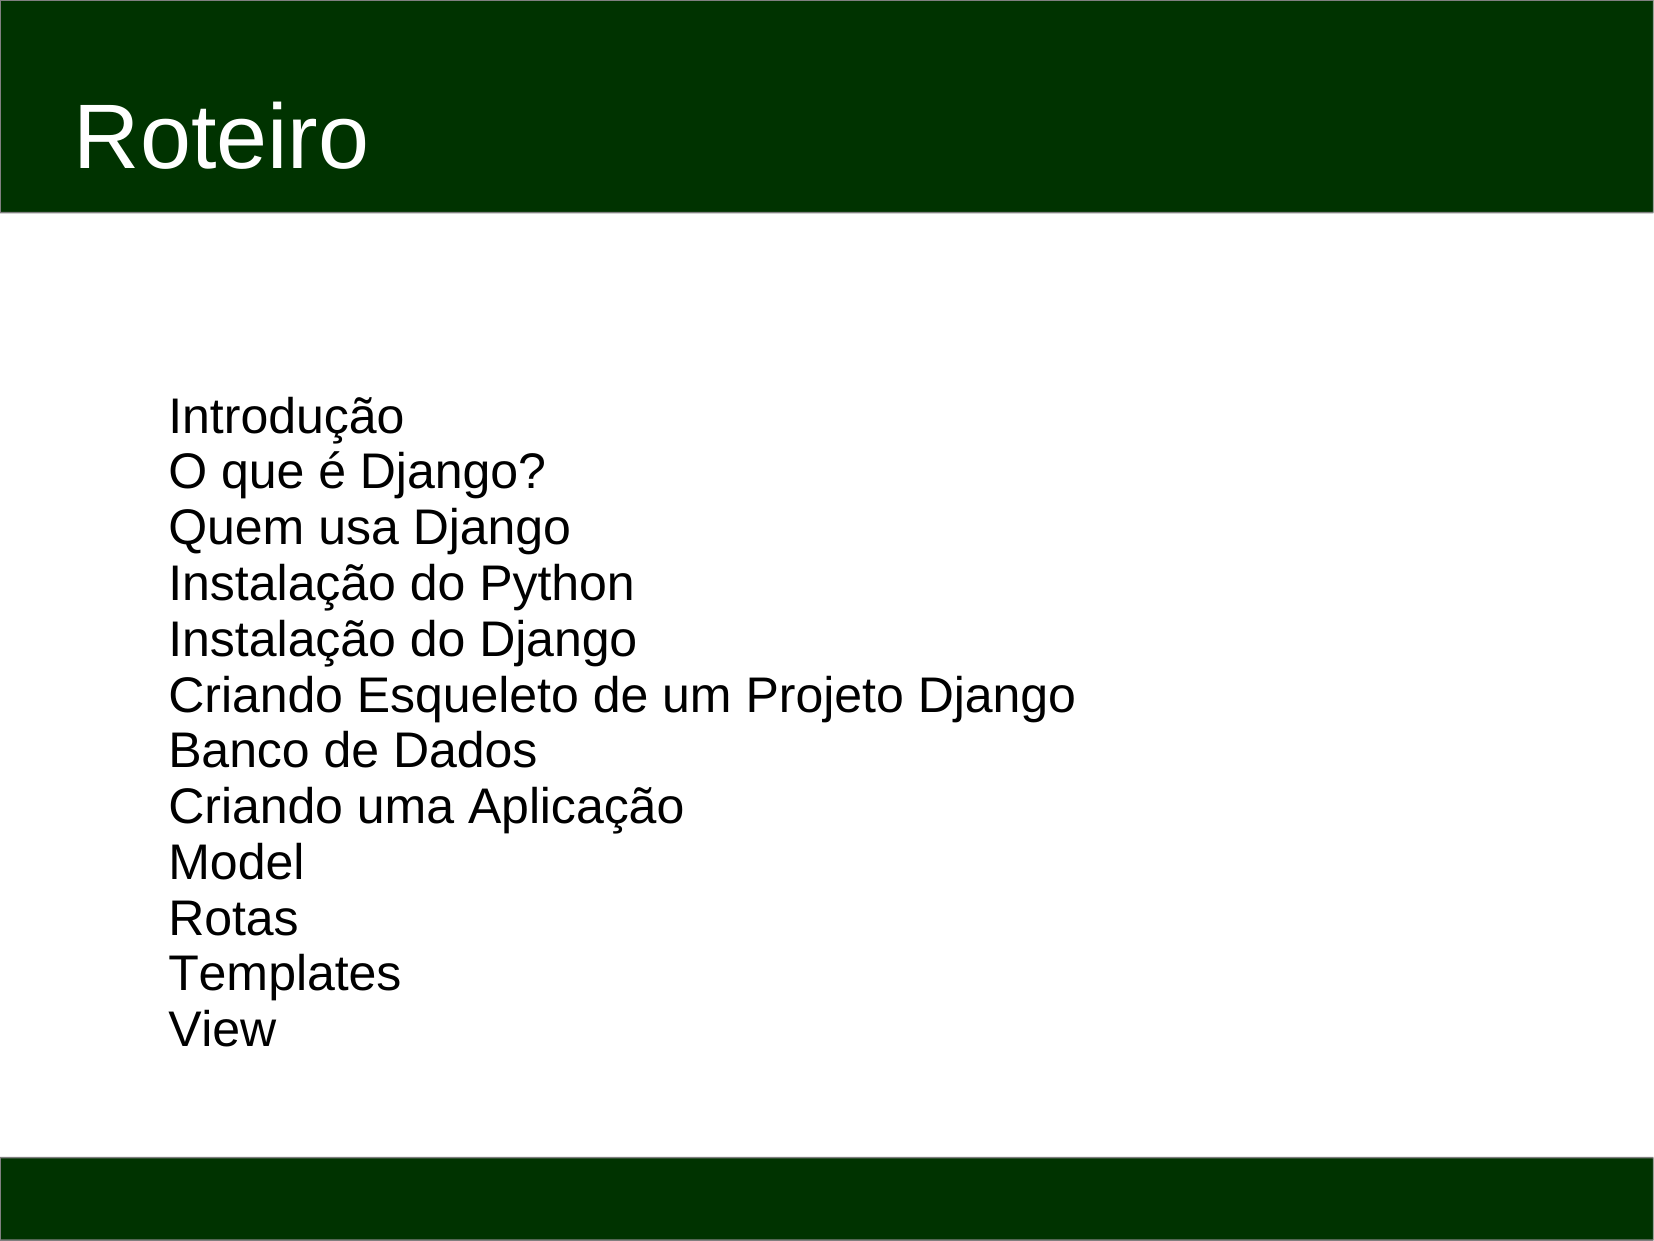

Roteiro
Introdução
O que é Django?
Quem usa Django
Instalação do Python
Instalação do Django
Criando Esqueleto de um Projeto Django
Banco de Dados
Criando uma Aplicação
Model
Rotas
Templates
View